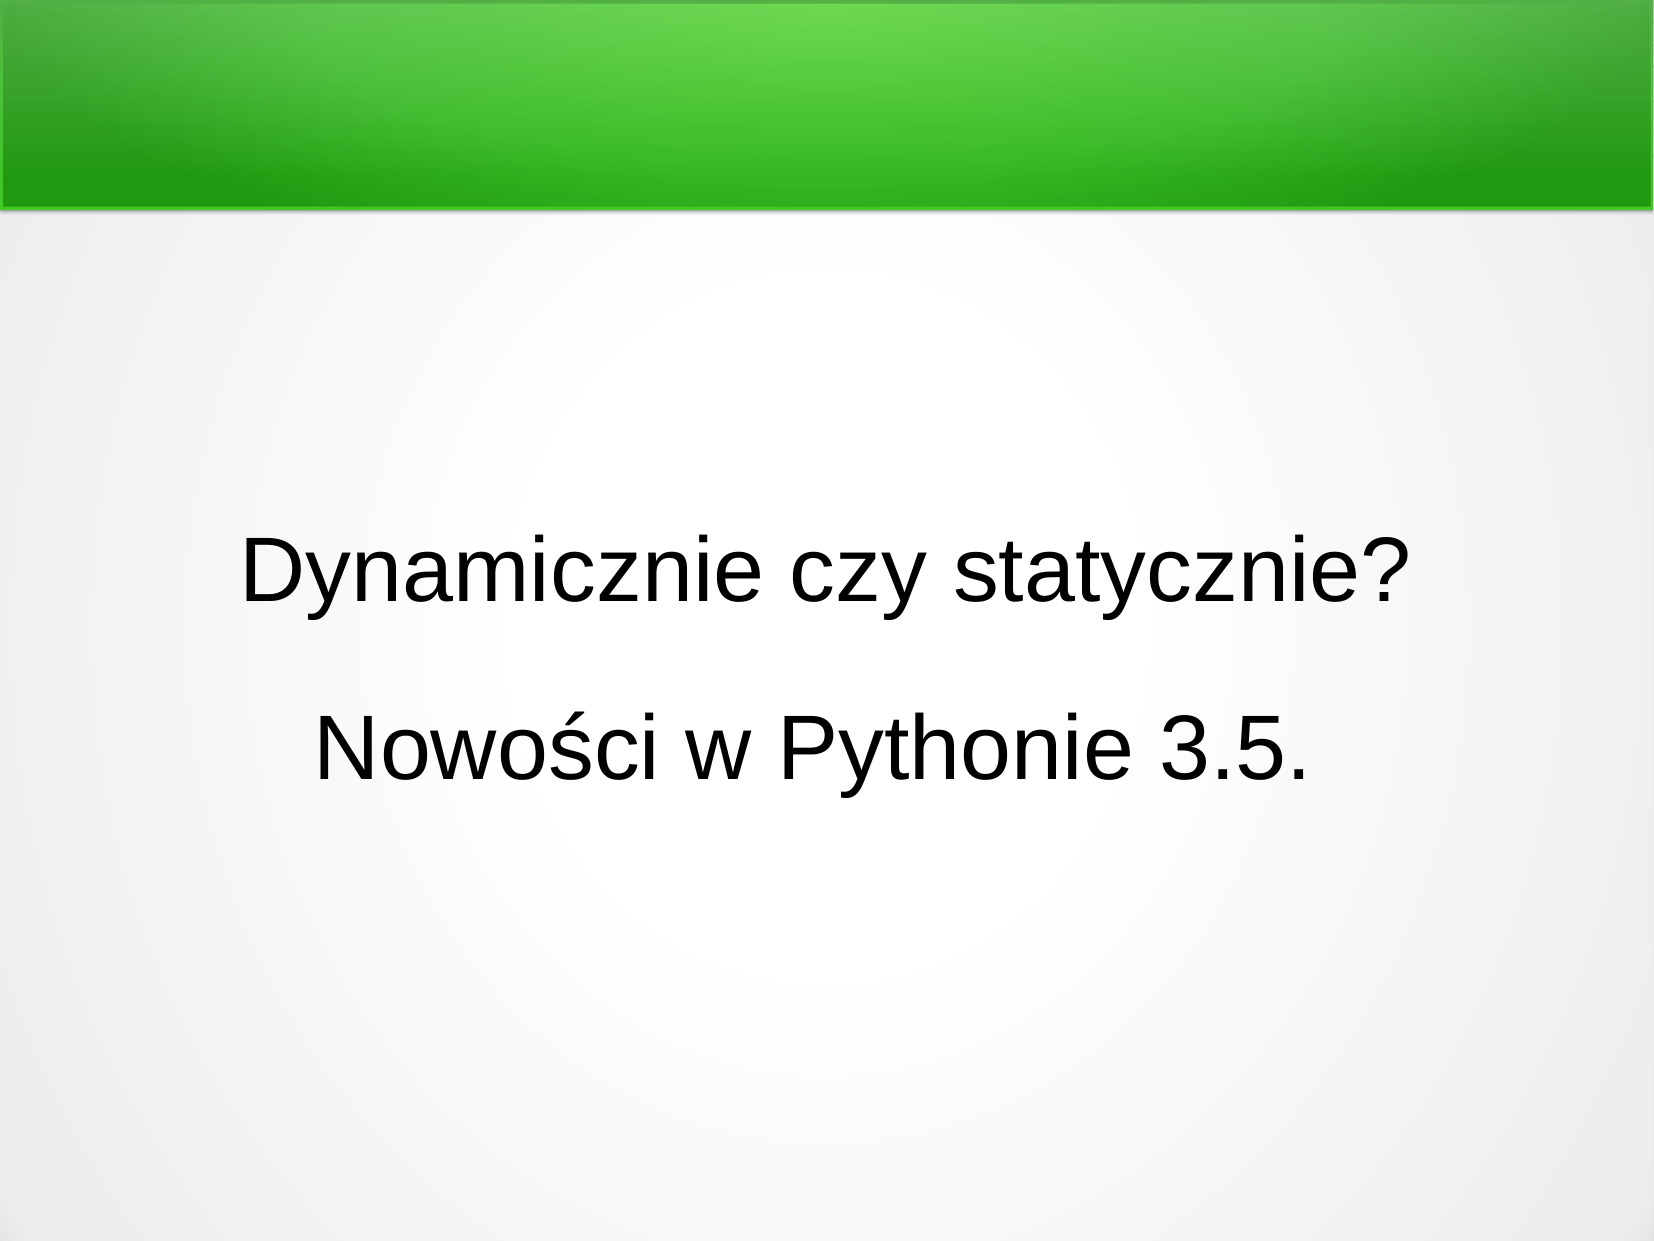

#
Dynamicznie czy statycznie?
Nowości w Pythonie 3.5.